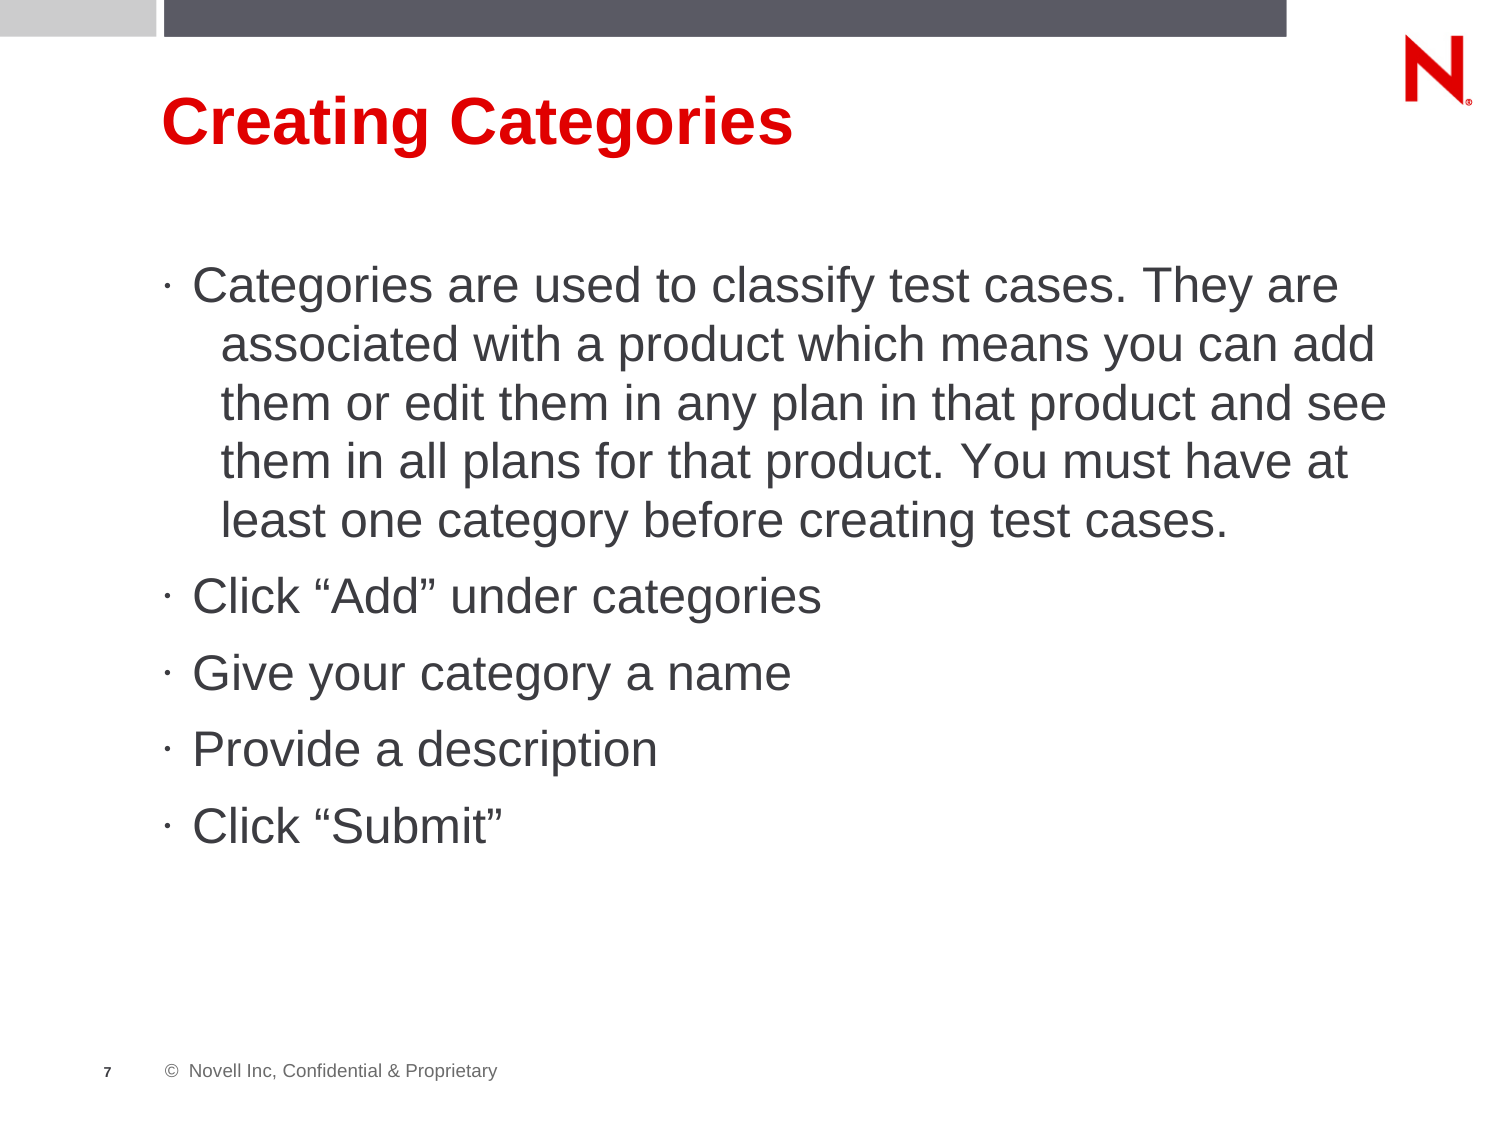

# Creating Categories
Categories are used to classify test cases. They are associated with a product which means you can add them or edit them in any plan in that product and see them in all plans for that product. You must have at least one category before creating test cases.
Click “Add” under categories
Give your category a name
Provide a description
Click “Submit”